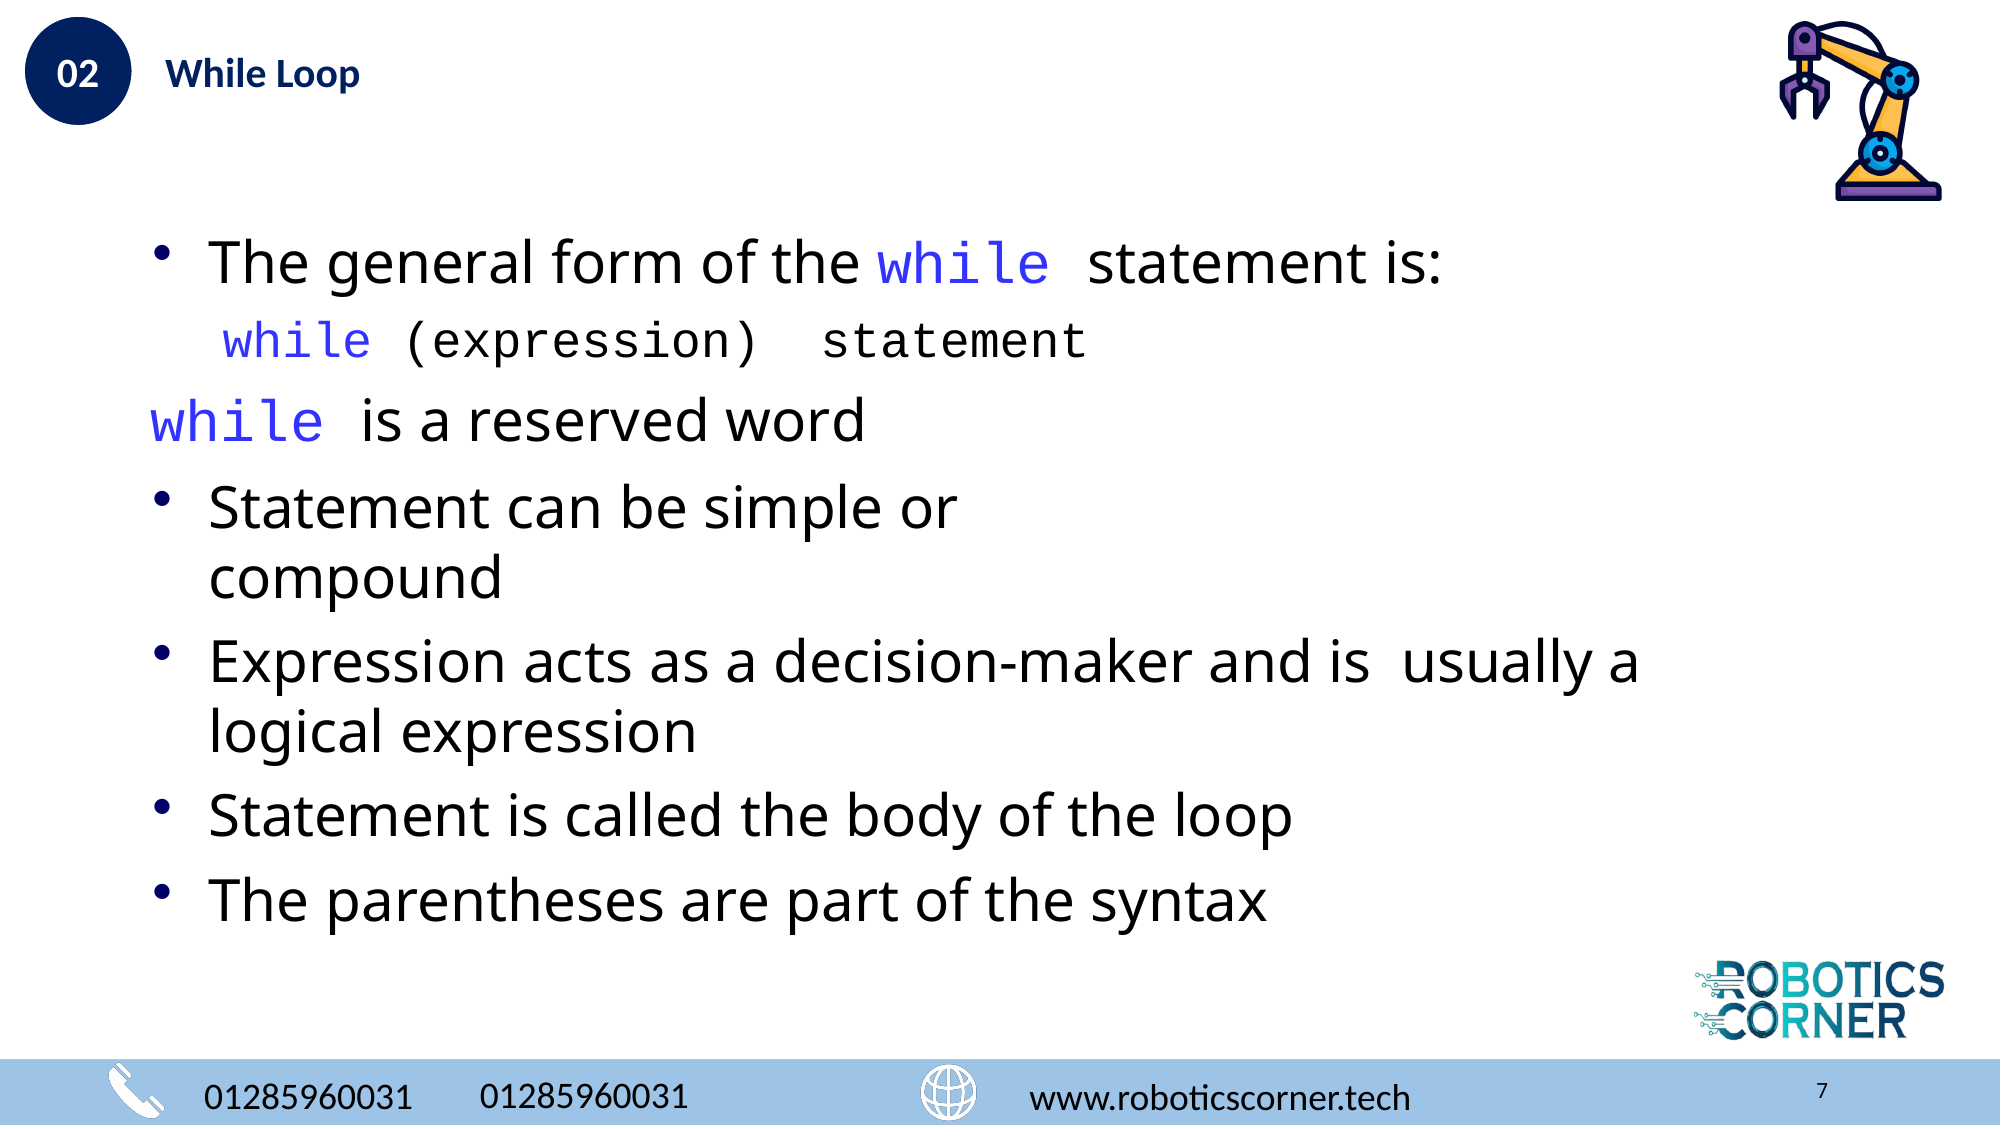

02
While Loop
The general form of the while statement is:
while (expression) statement
while is a reserved word
Statement can be simple or compound
Expression acts as a decision-maker and is usually a logical expression
Statement is called the body of the loop
The parentheses are part of the syntax
C++ Programming: From Problem Analysis to Program Design, Third Edition
01285960031
01285960031
www.roboticscorner.tech